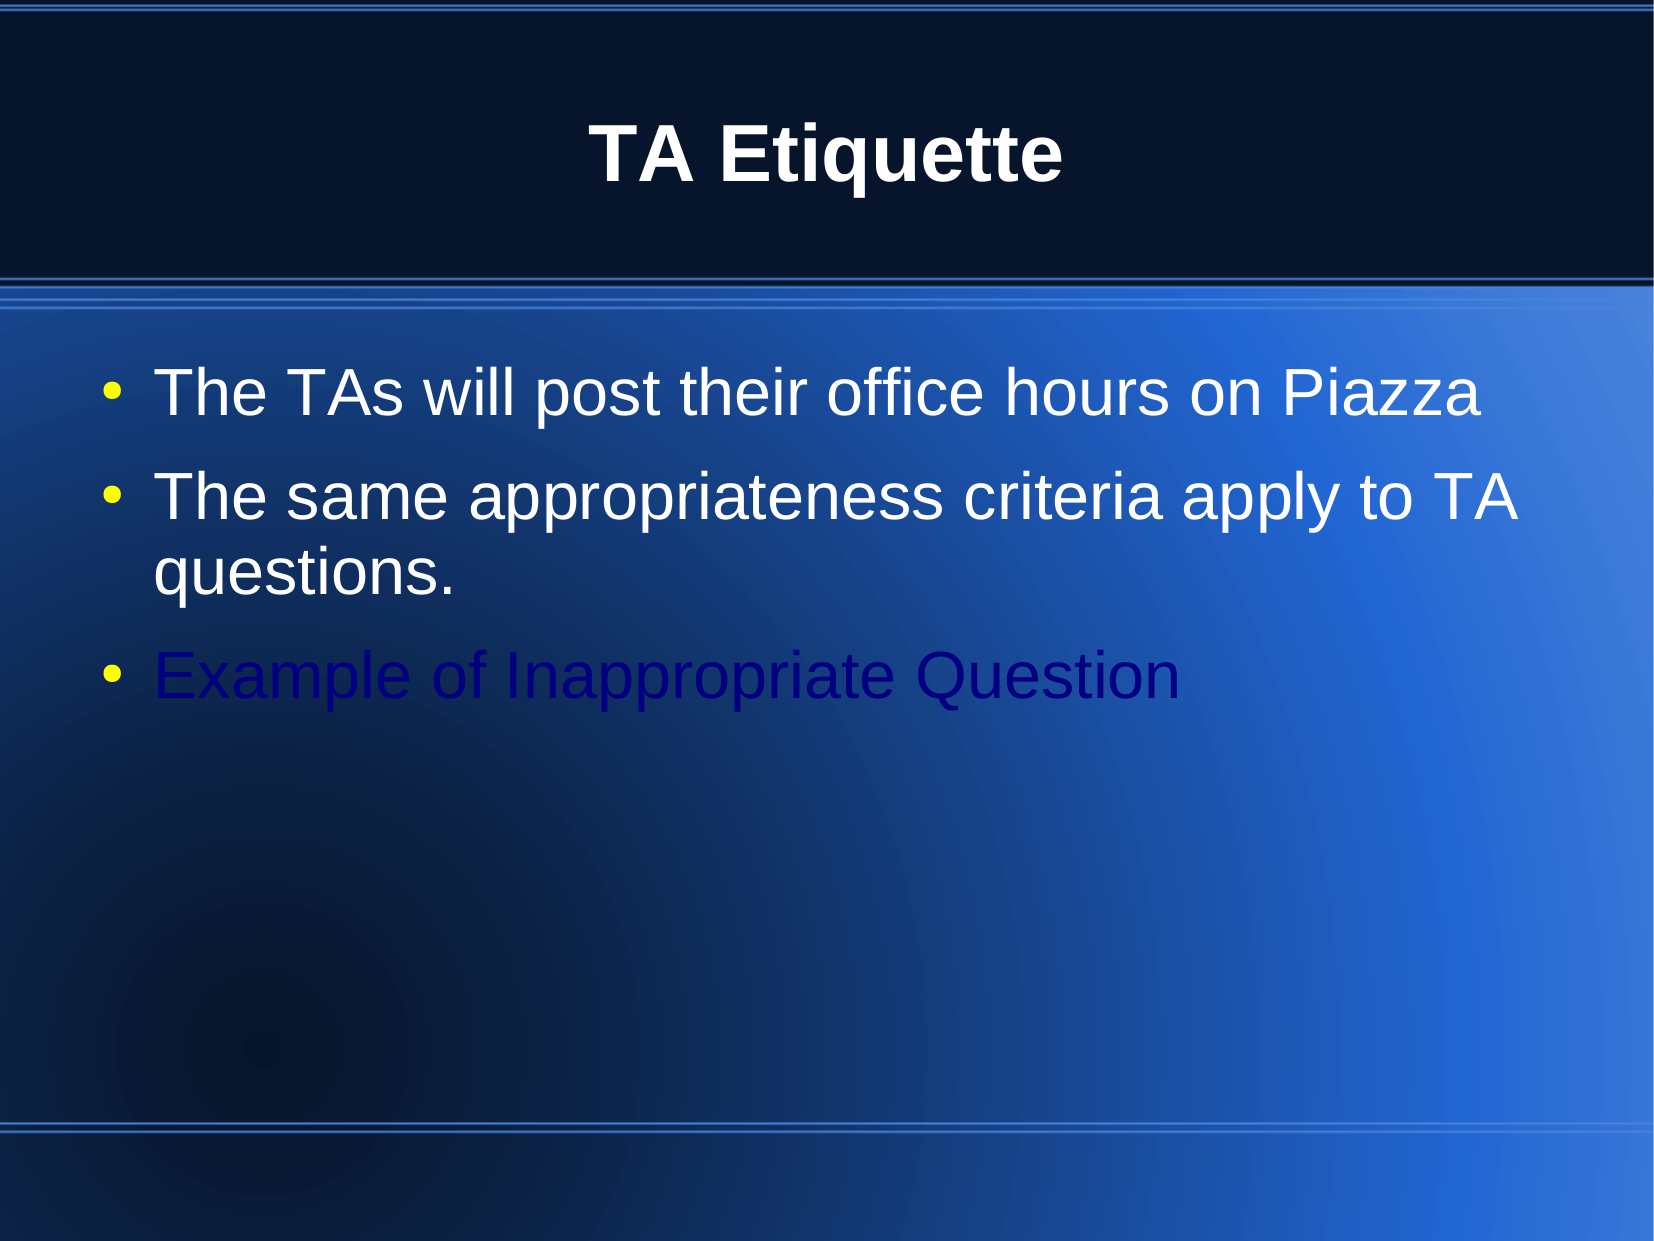

# TA Etiquette
The TAs will post their office hours on Piazza
The same appropriateness criteria apply to TA questions.
Example of Inappropriate Question